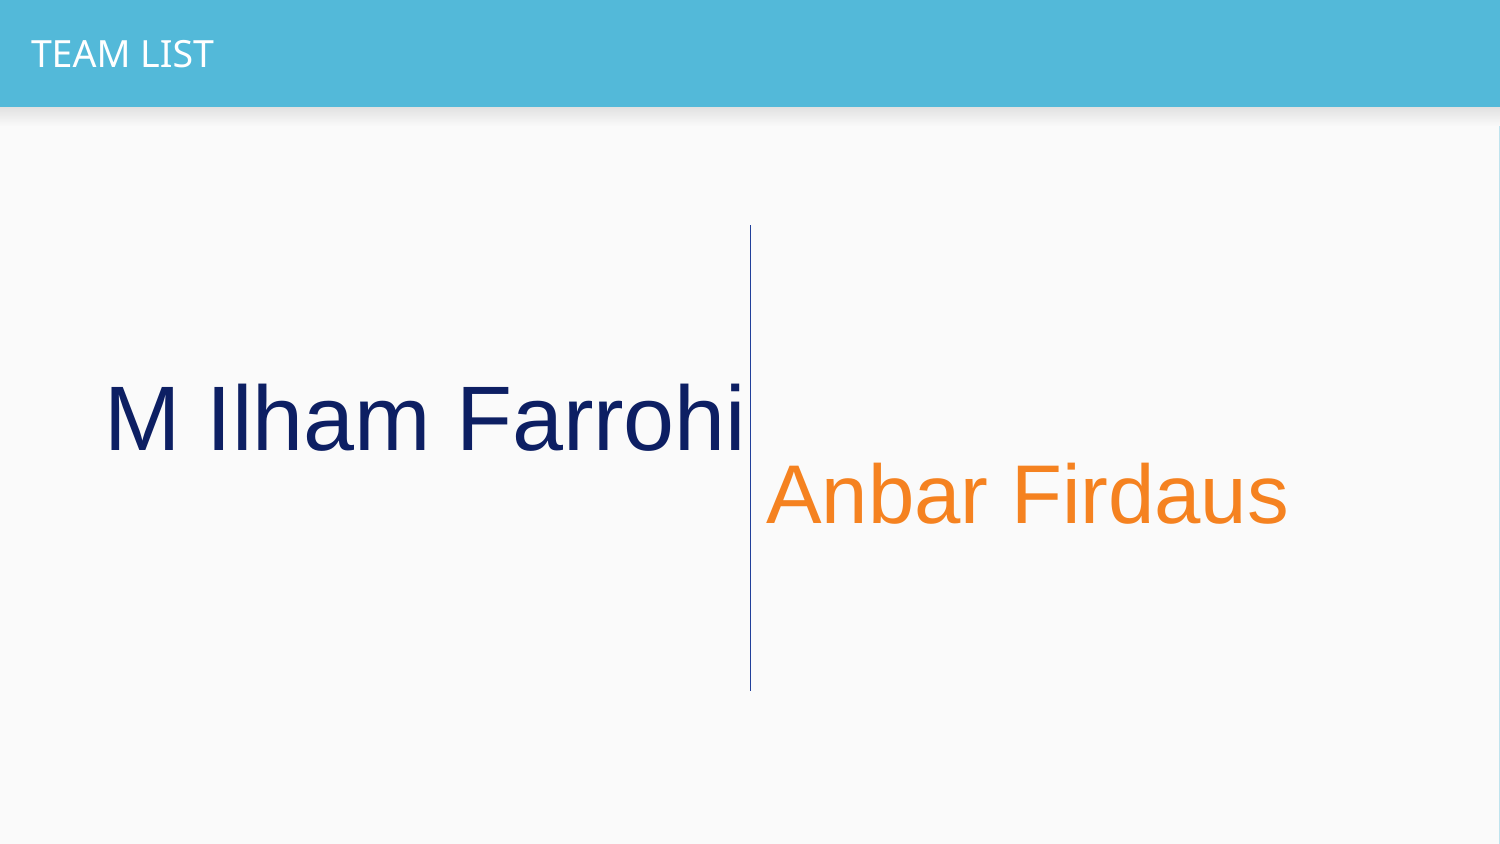

# TEAM LIST
M Ilham Farrohi
Anbar Firdaus